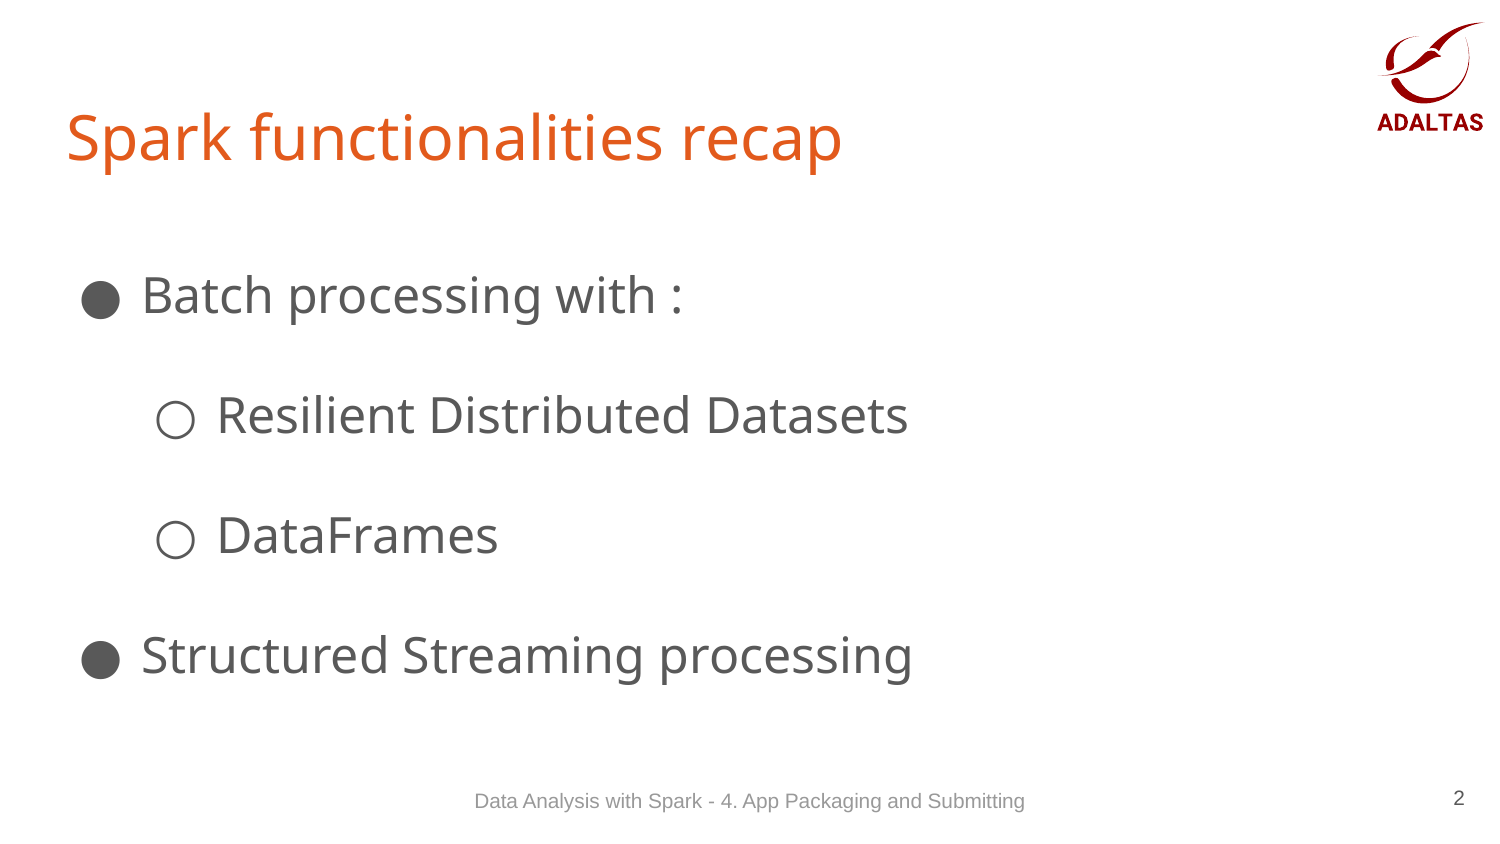

Spark functionalities recap
# Batch processing with :
Resilient Distributed Datasets
DataFrames
Structured Streaming processing
Data Analysis with Spark - 4. App Packaging and Submitting